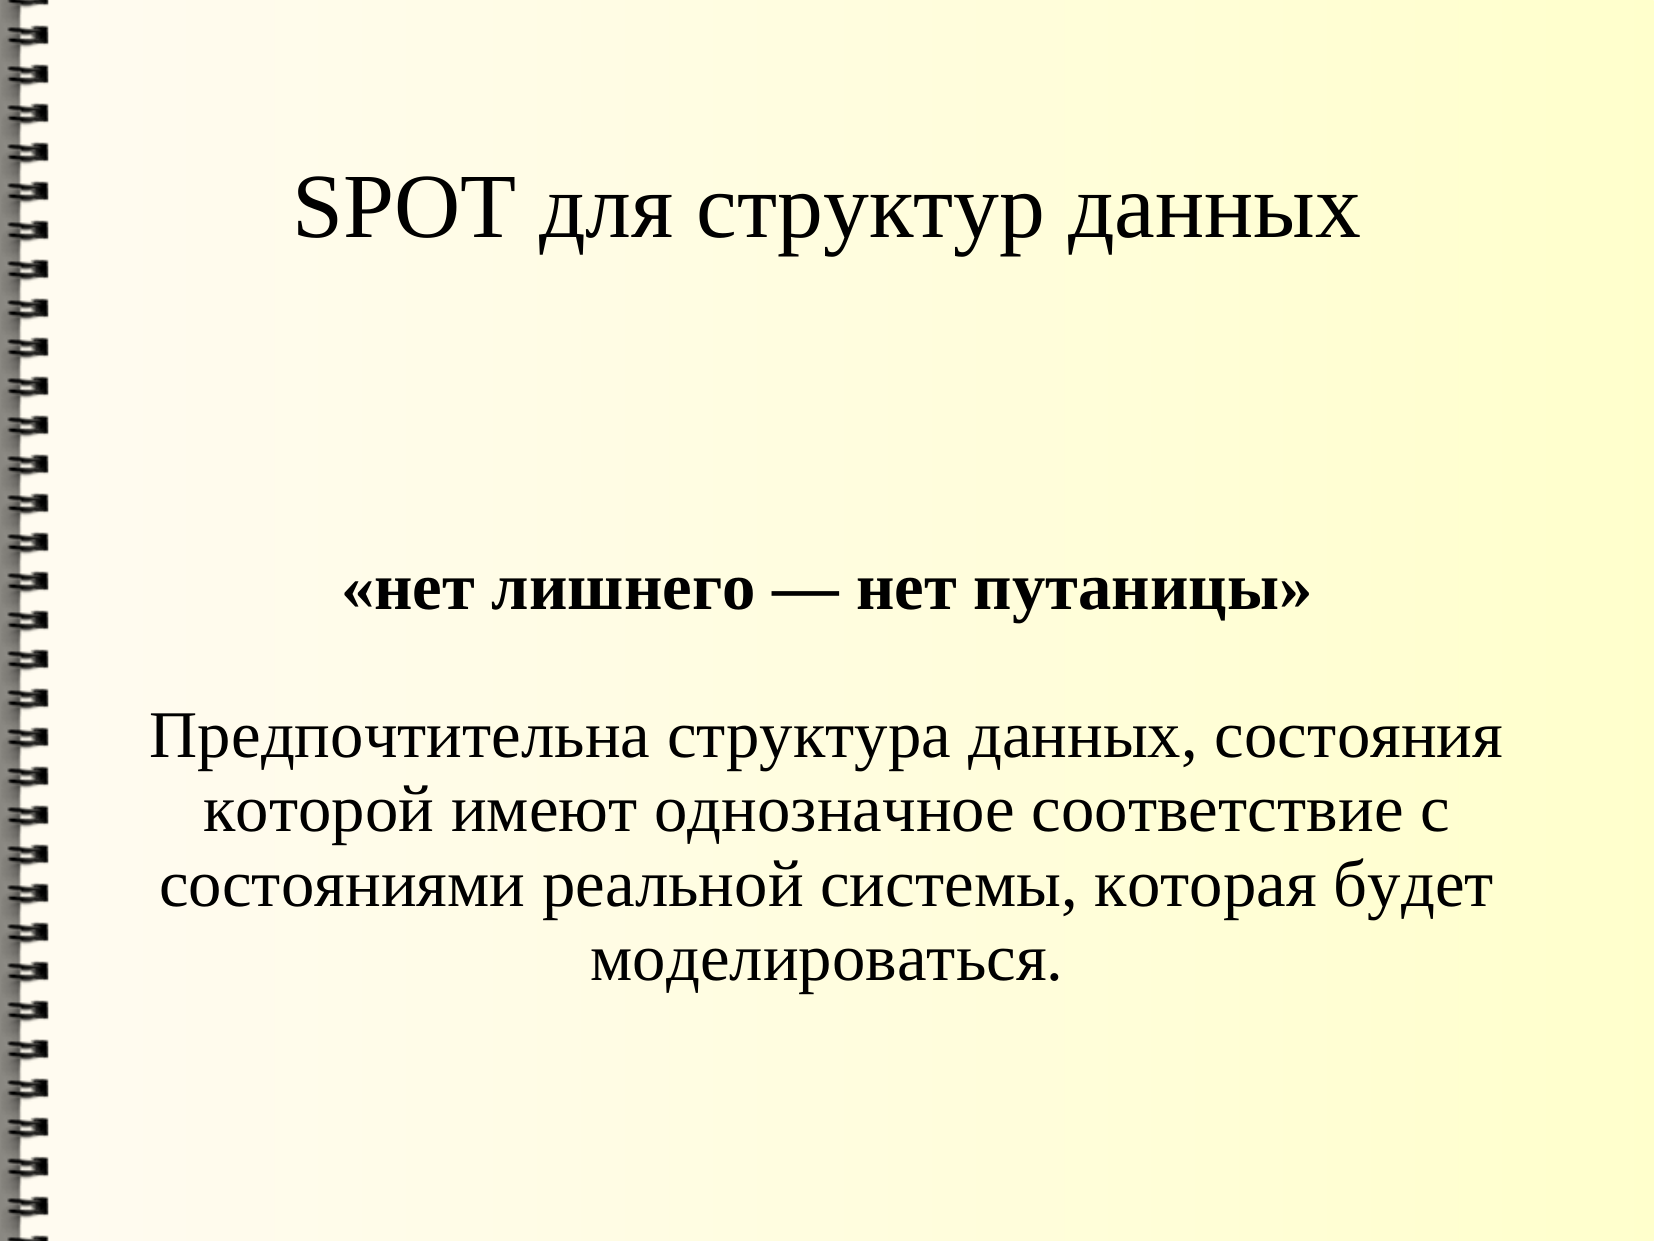

# SPOT для структур данных
«нет лишнего — нет путаницы»
Предпочтительна структура данных, состояния которой имеют однозначное соответствие с состояниями реальной системы, которая будет моделироваться.